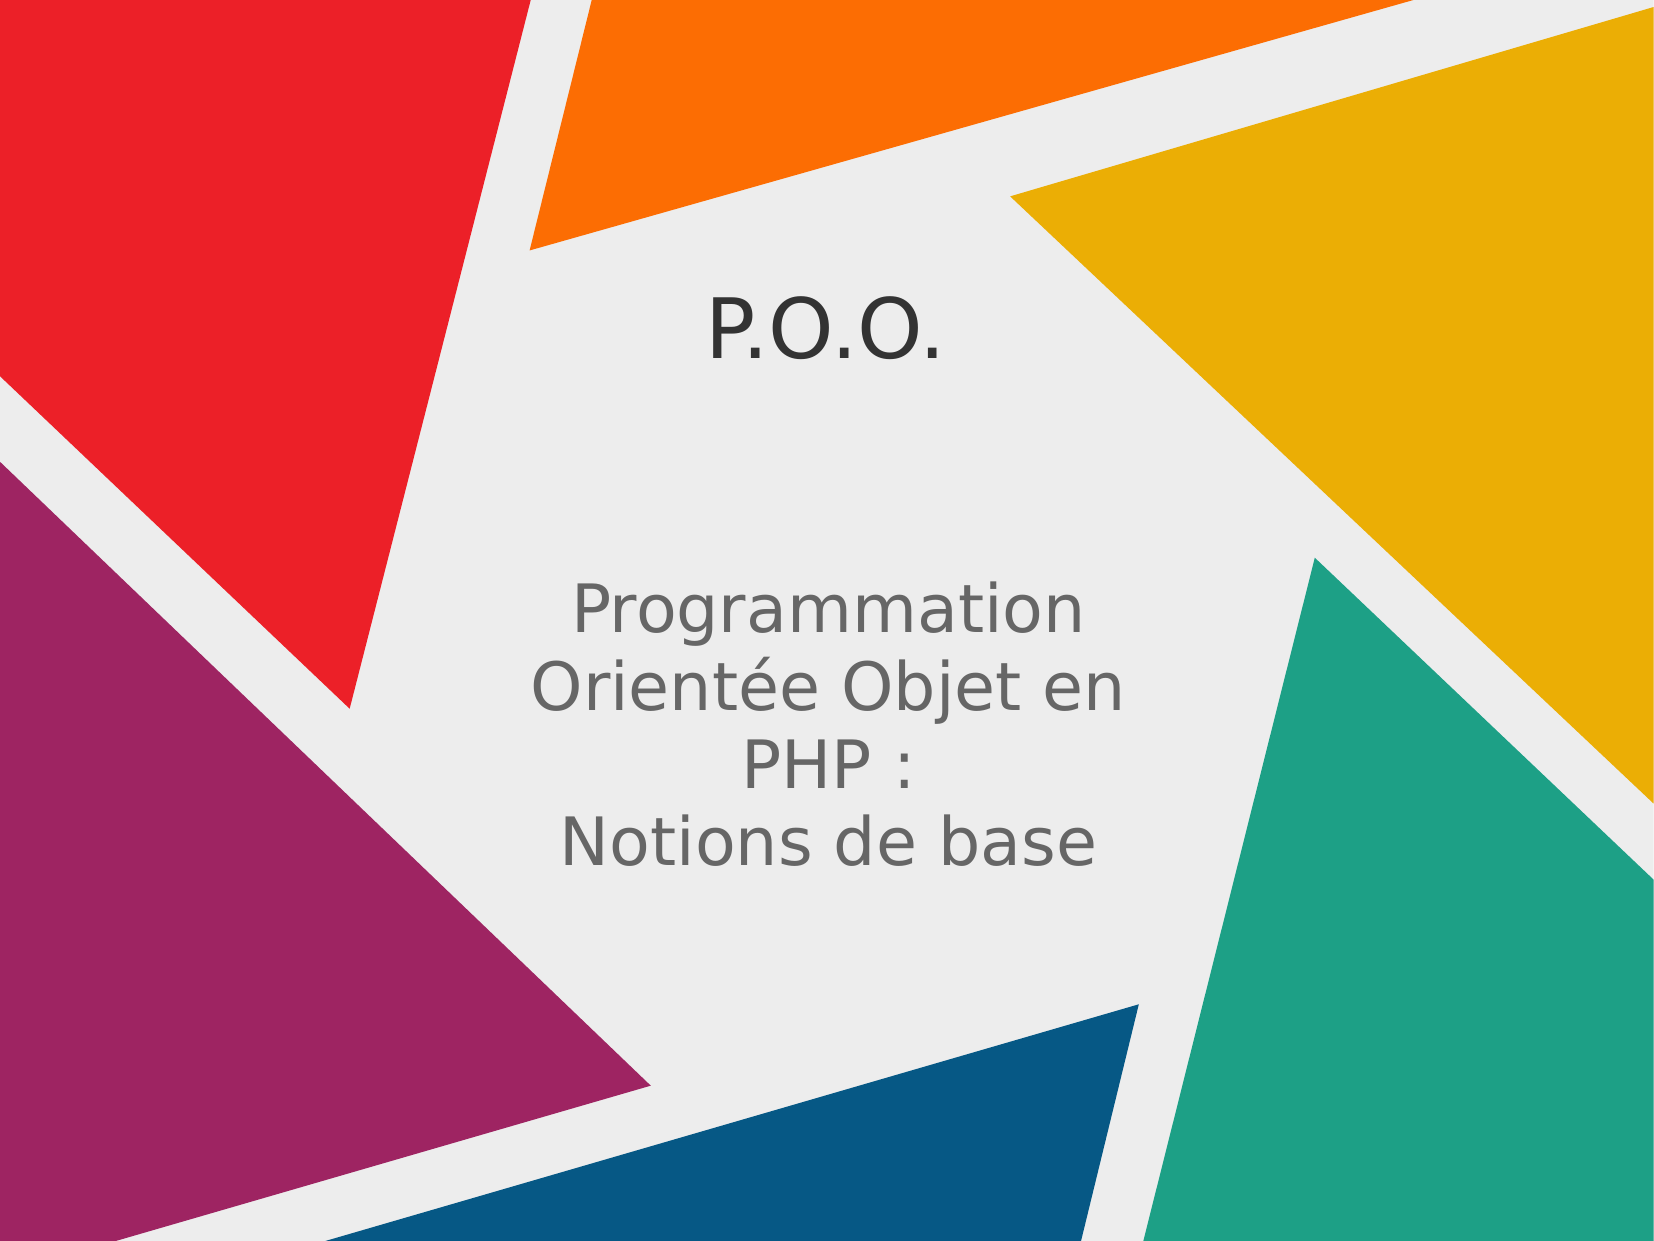

P.O.O.
# Programmation Orientée Objet en PHP :
Notions de base